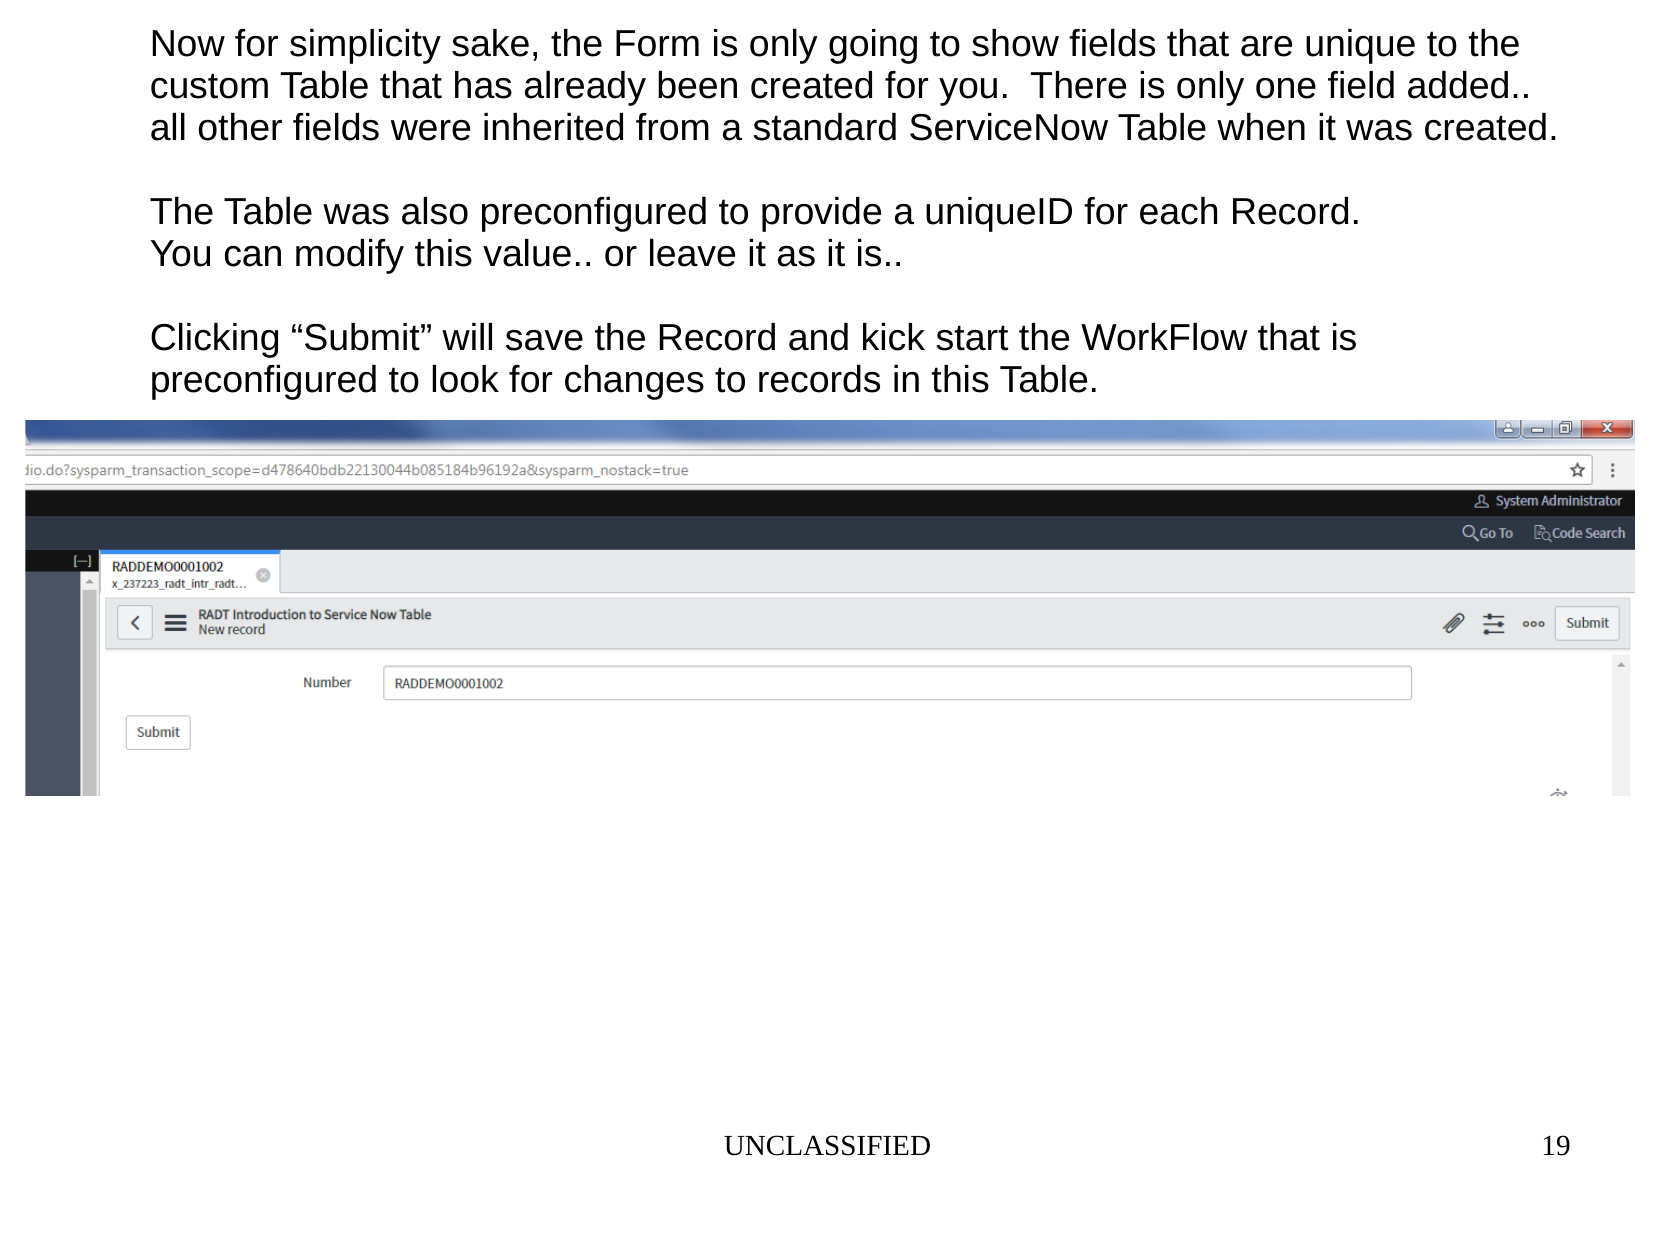

Now for simplicity sake, the Form is only going to show fields that are unique to the custom Table that has already been created for you. There is only one field added.. all other fields were inherited from a standard ServiceNow Table when it was created.
The Table was also preconfigured to provide a uniqueID for each Record.
You can modify this value.. or leave it as it is..
Clicking “Submit” will save the Record and kick start the WorkFlow that is preconfigured to look for changes to records in this Table.
UNCLASSIFIED
19